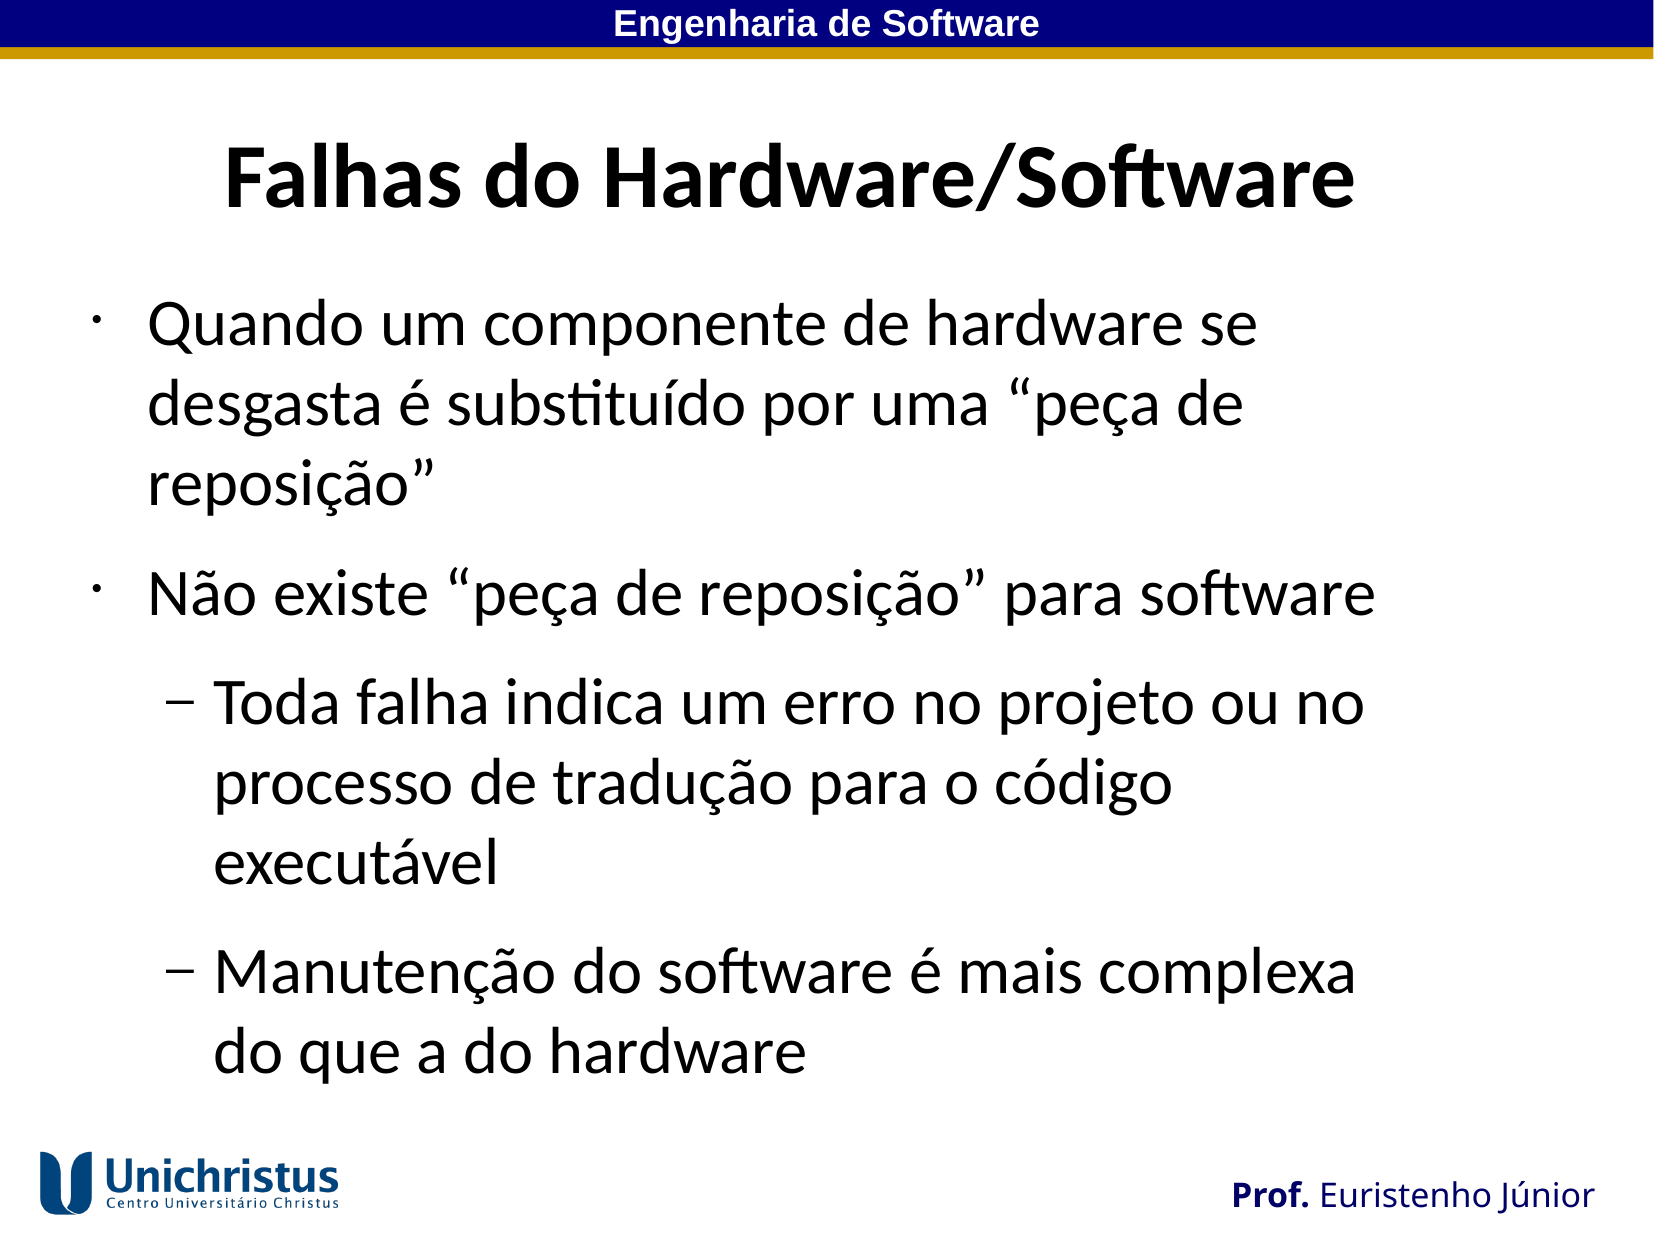

Engenharia de Software
# Falhas do Hardware/Software
Quando um componente de hardware se desgasta é substituído por uma “peça de reposição”
Não existe “peça de reposição” para software
Toda falha indica um erro no projeto ou no processo de tradução para o código executável
Manutenção do software é mais complexa do que a do hardware
Prof. Euristenho Júnior